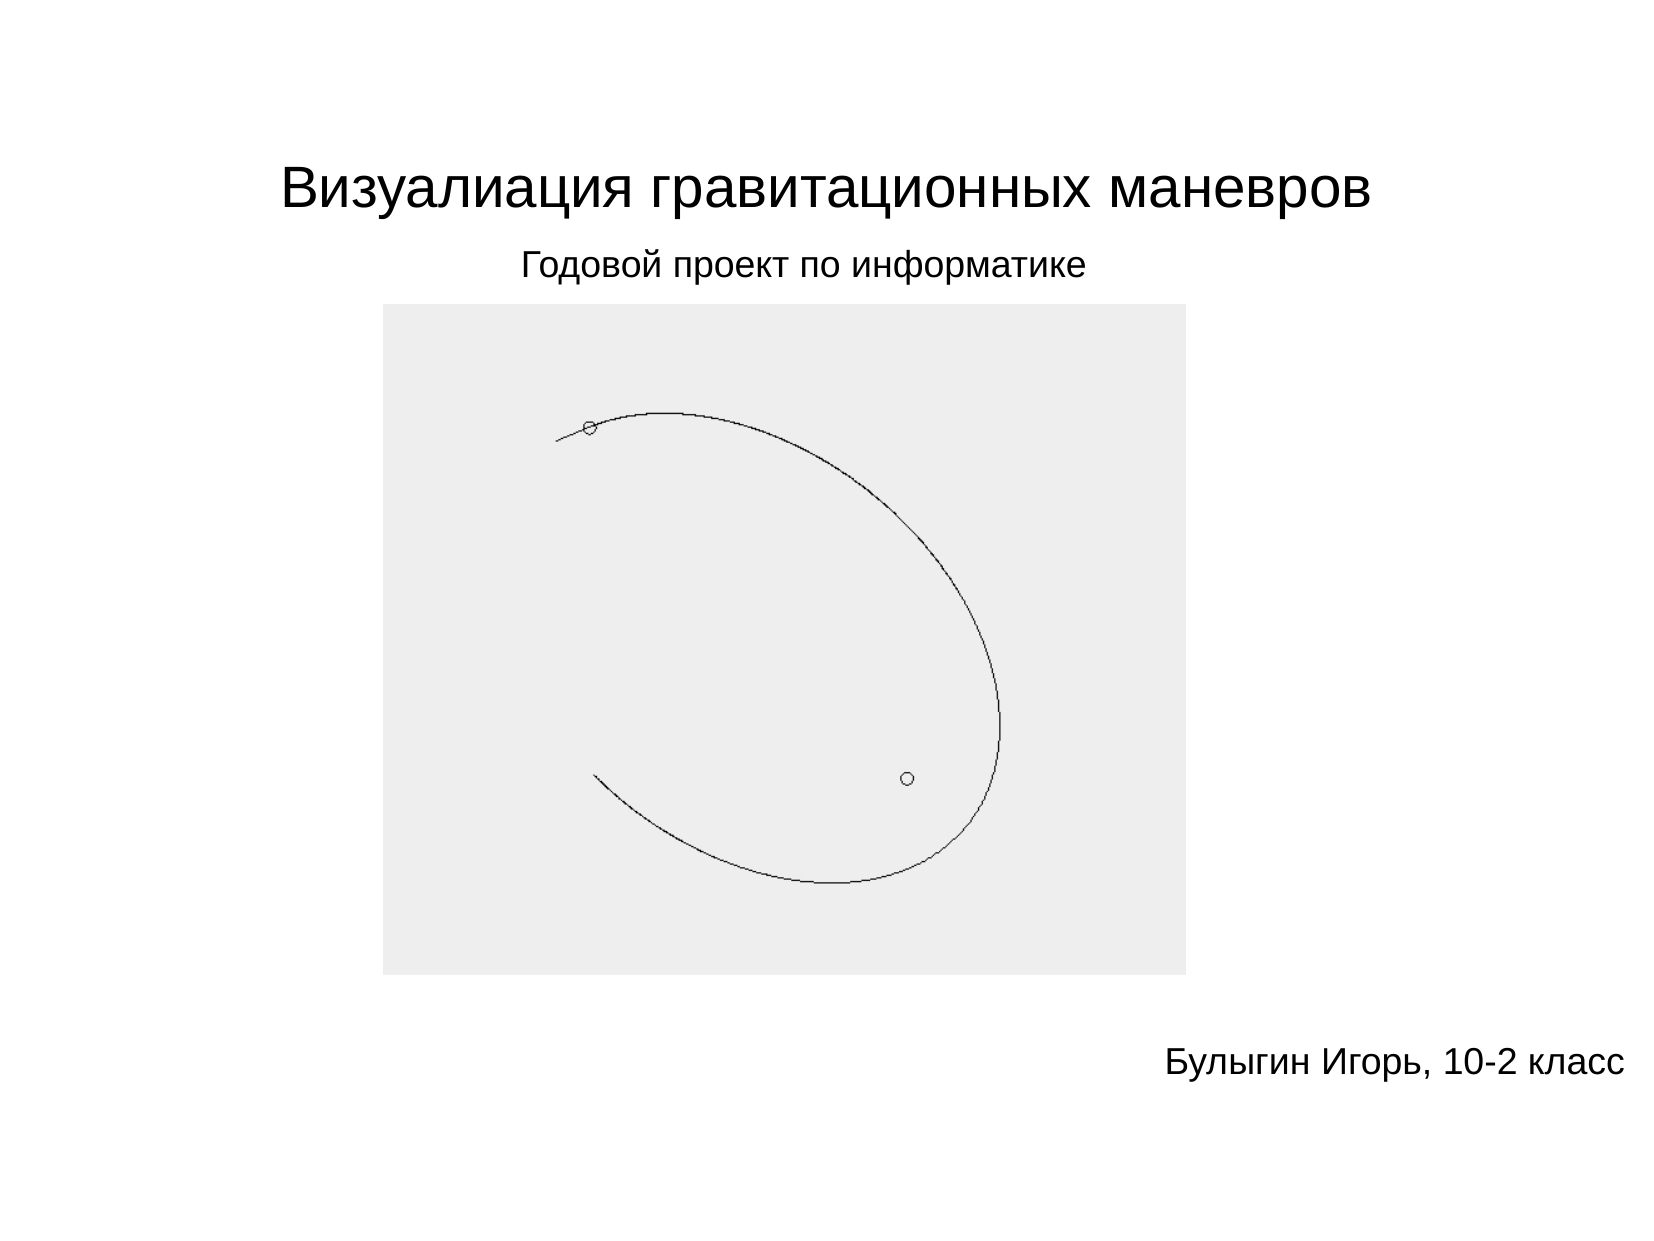

Визуалиация гравитационных маневров
Годовой проект по информатике
Булыгин Игорь, 10-2 класс